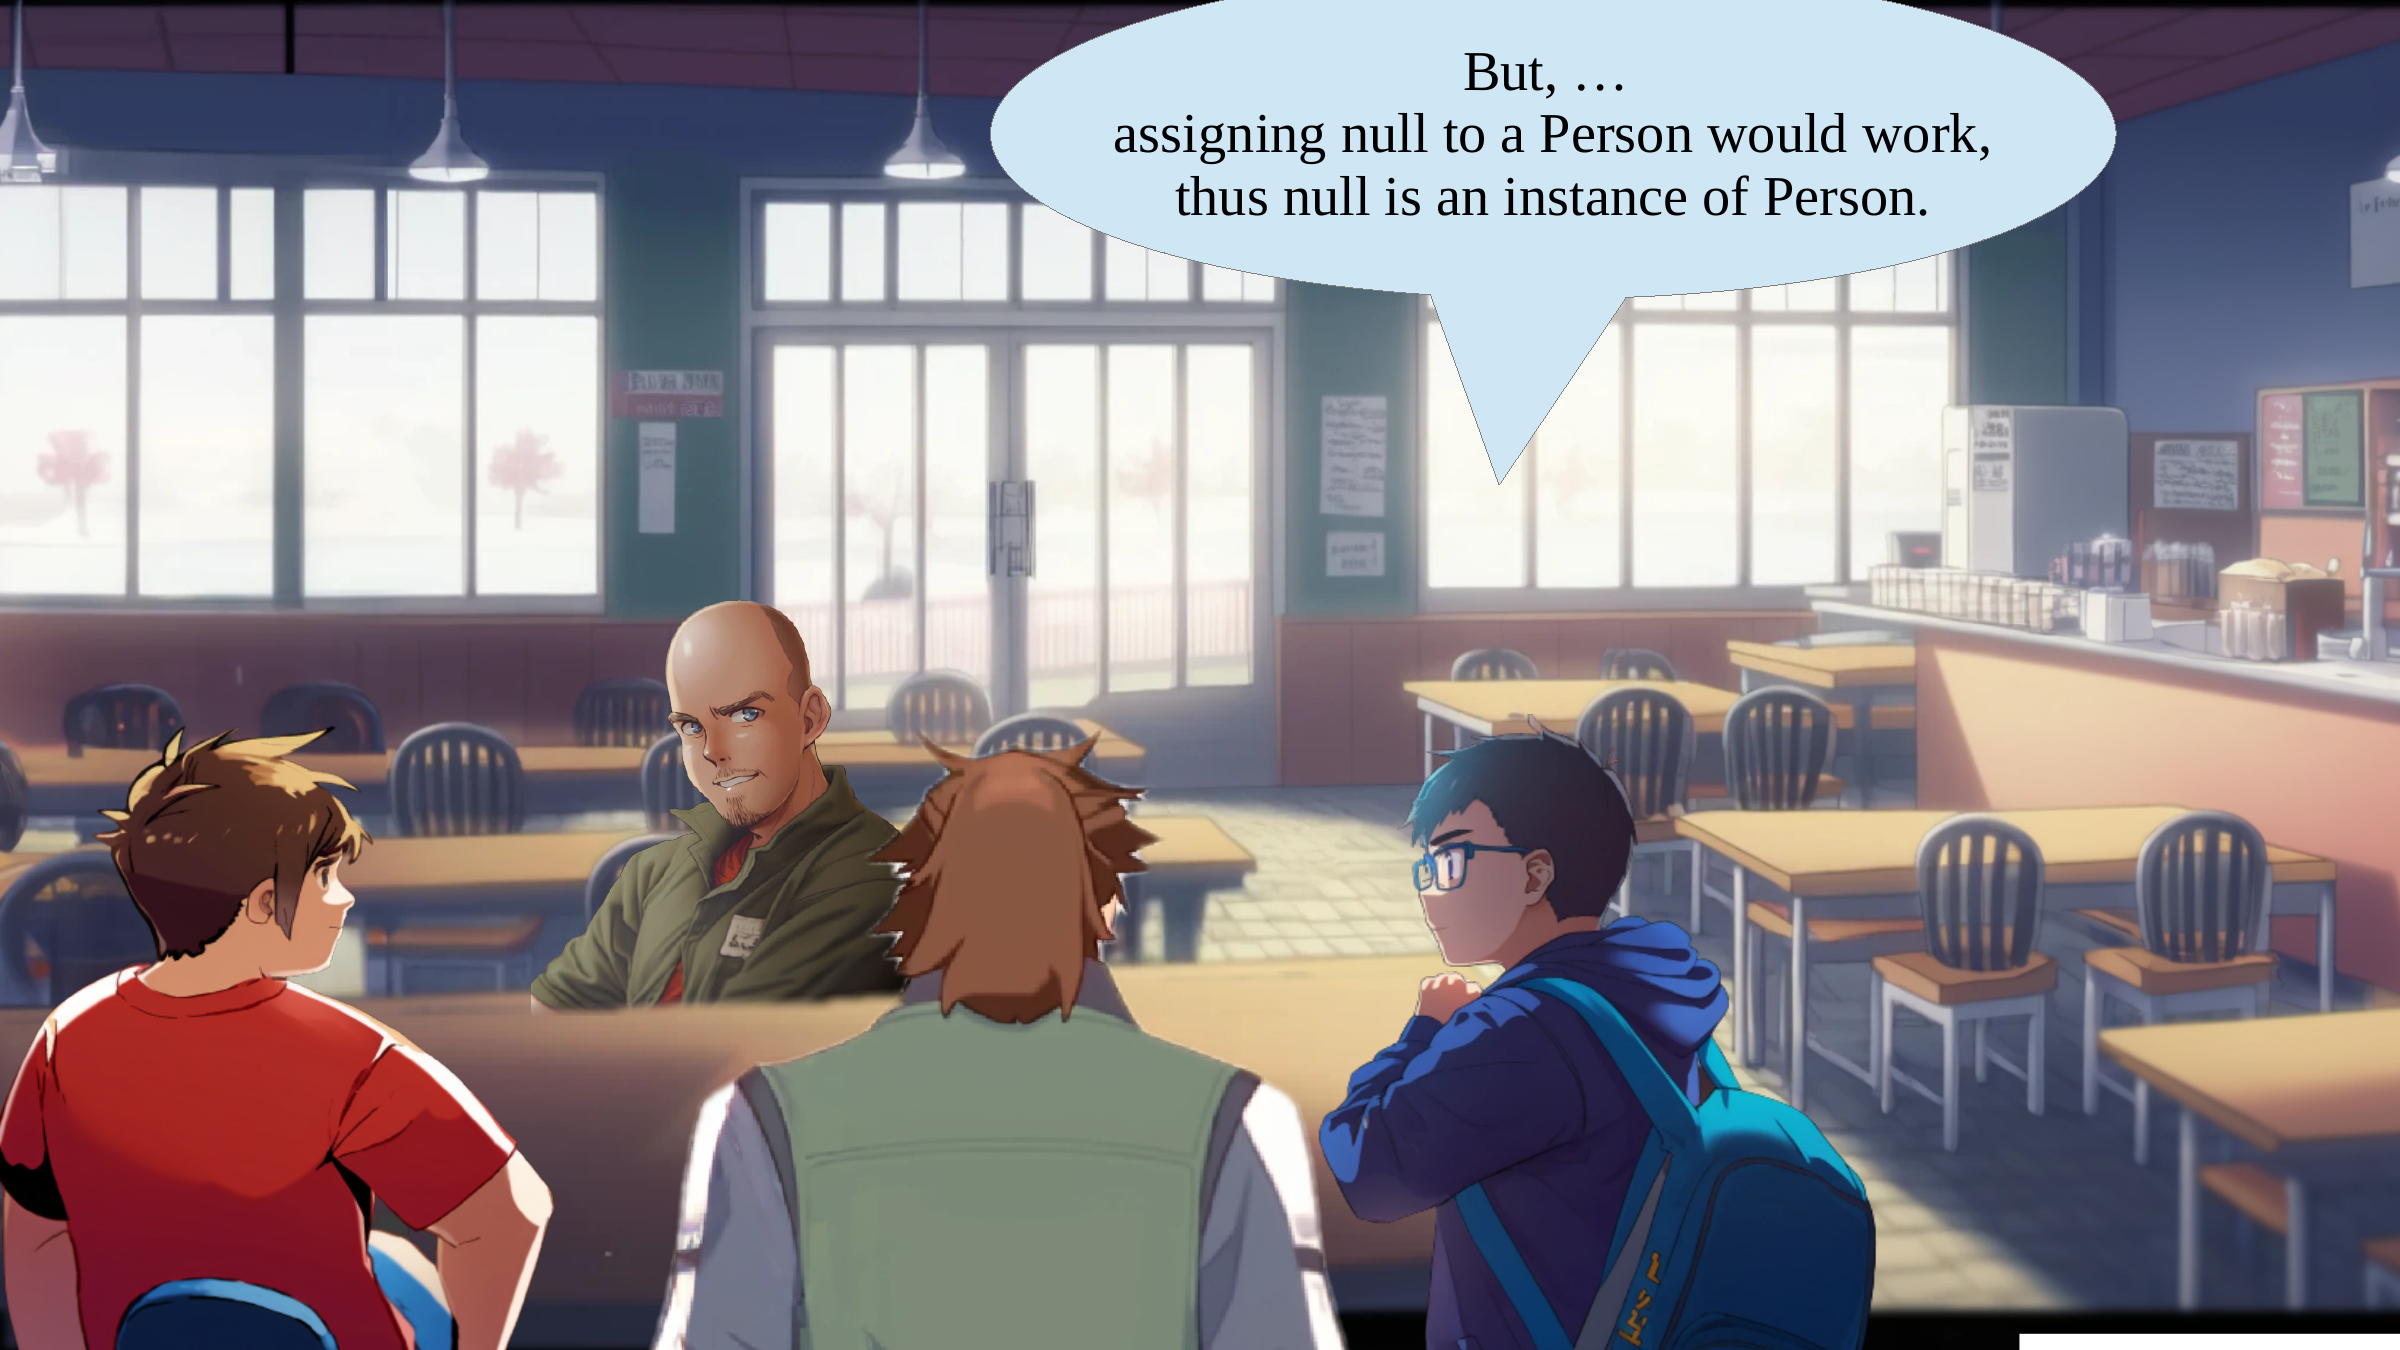

But, …
assigning null to a Person would work,
thus null is an instance of Person.